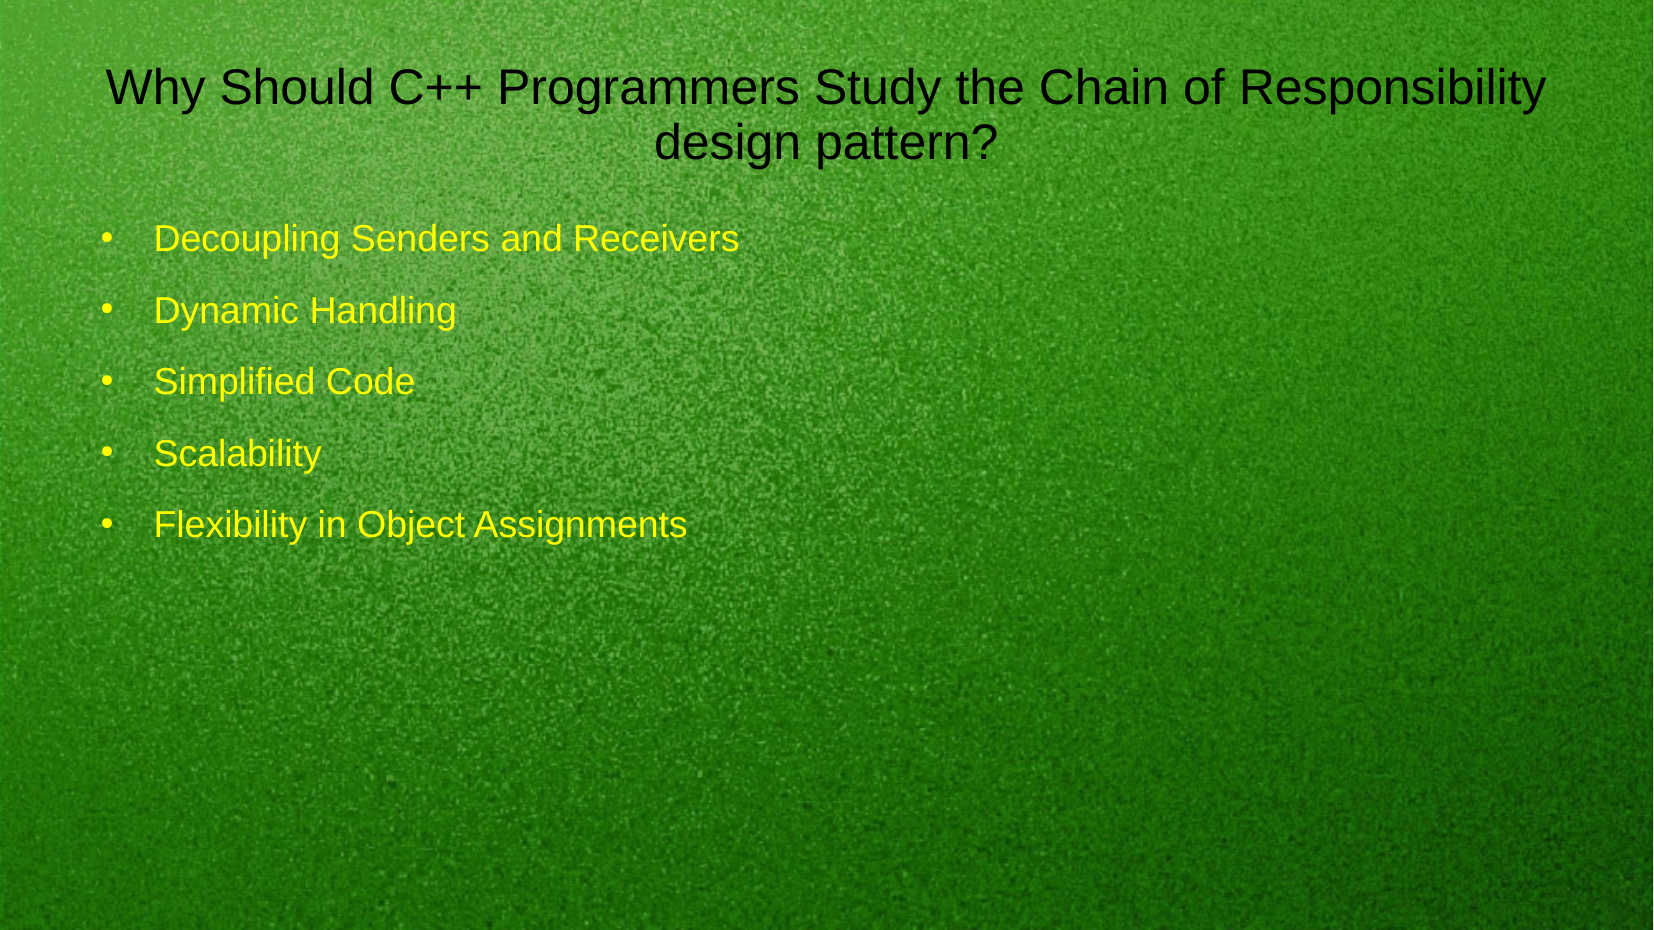

# Why Should C++ Programmers Study the Chain of Responsibility design pattern?
Decoupling Senders and Receivers
Dynamic Handling
Simplified Code
Scalability
Flexibility in Object Assignments